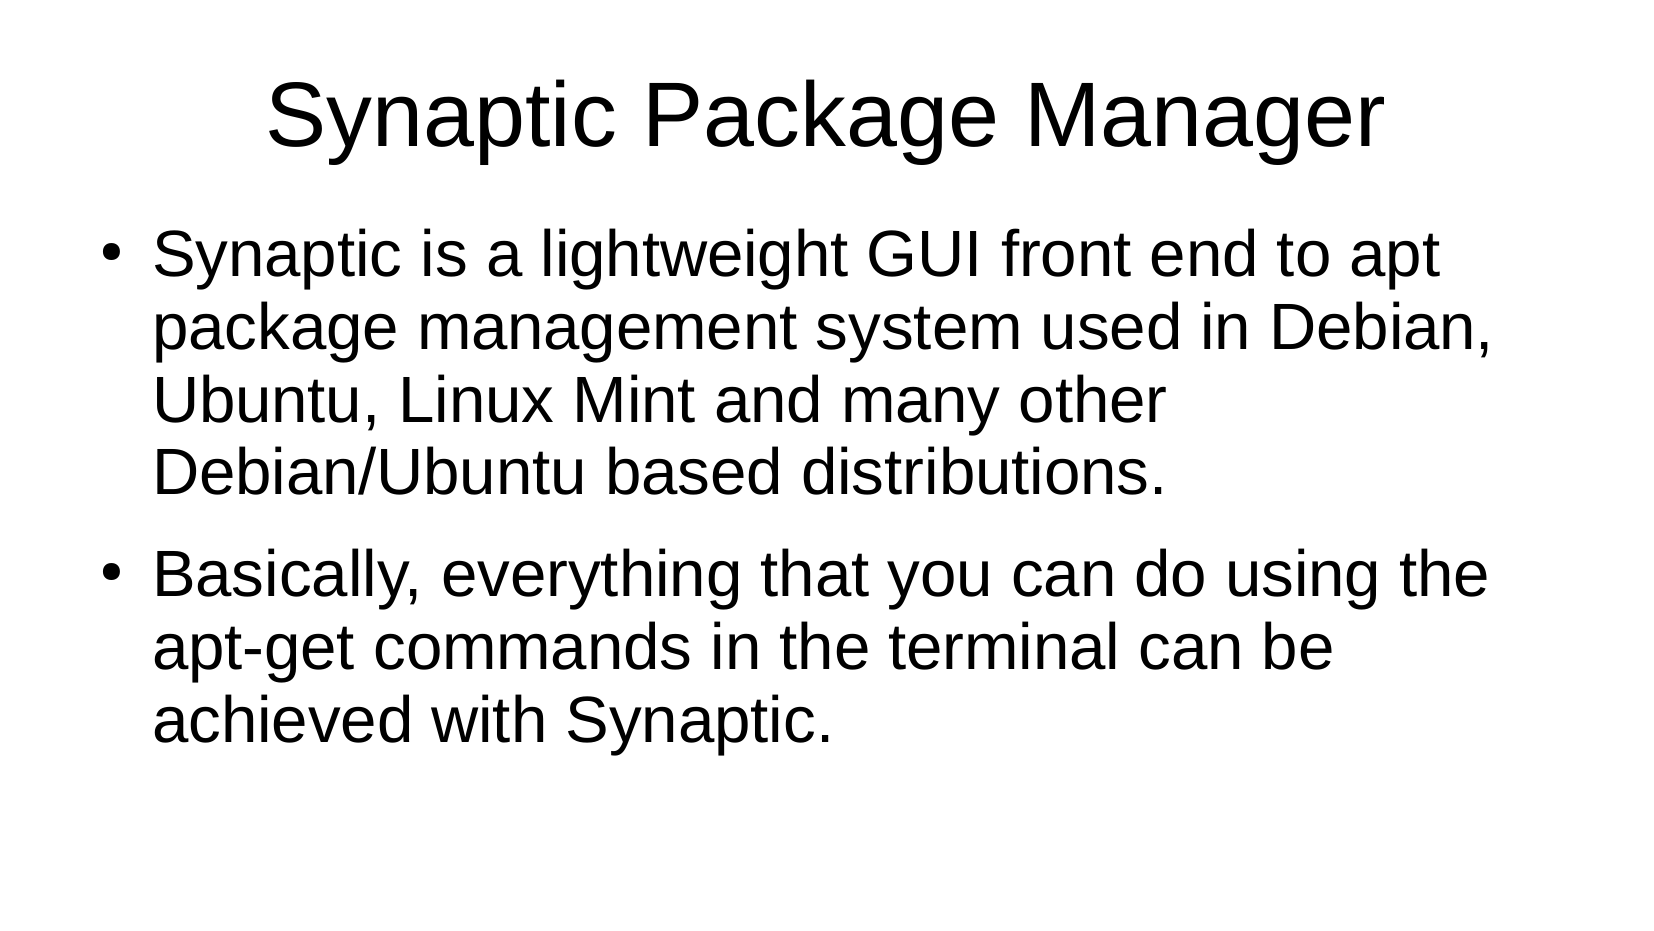

# Synaptic Package Manager
Synaptic is a lightweight GUI front end to apt package management system used in Debian, Ubuntu, Linux Mint and many other Debian/Ubuntu based distributions.
Basically, everything that you can do using the apt-get commands in the terminal can be achieved with Synaptic.